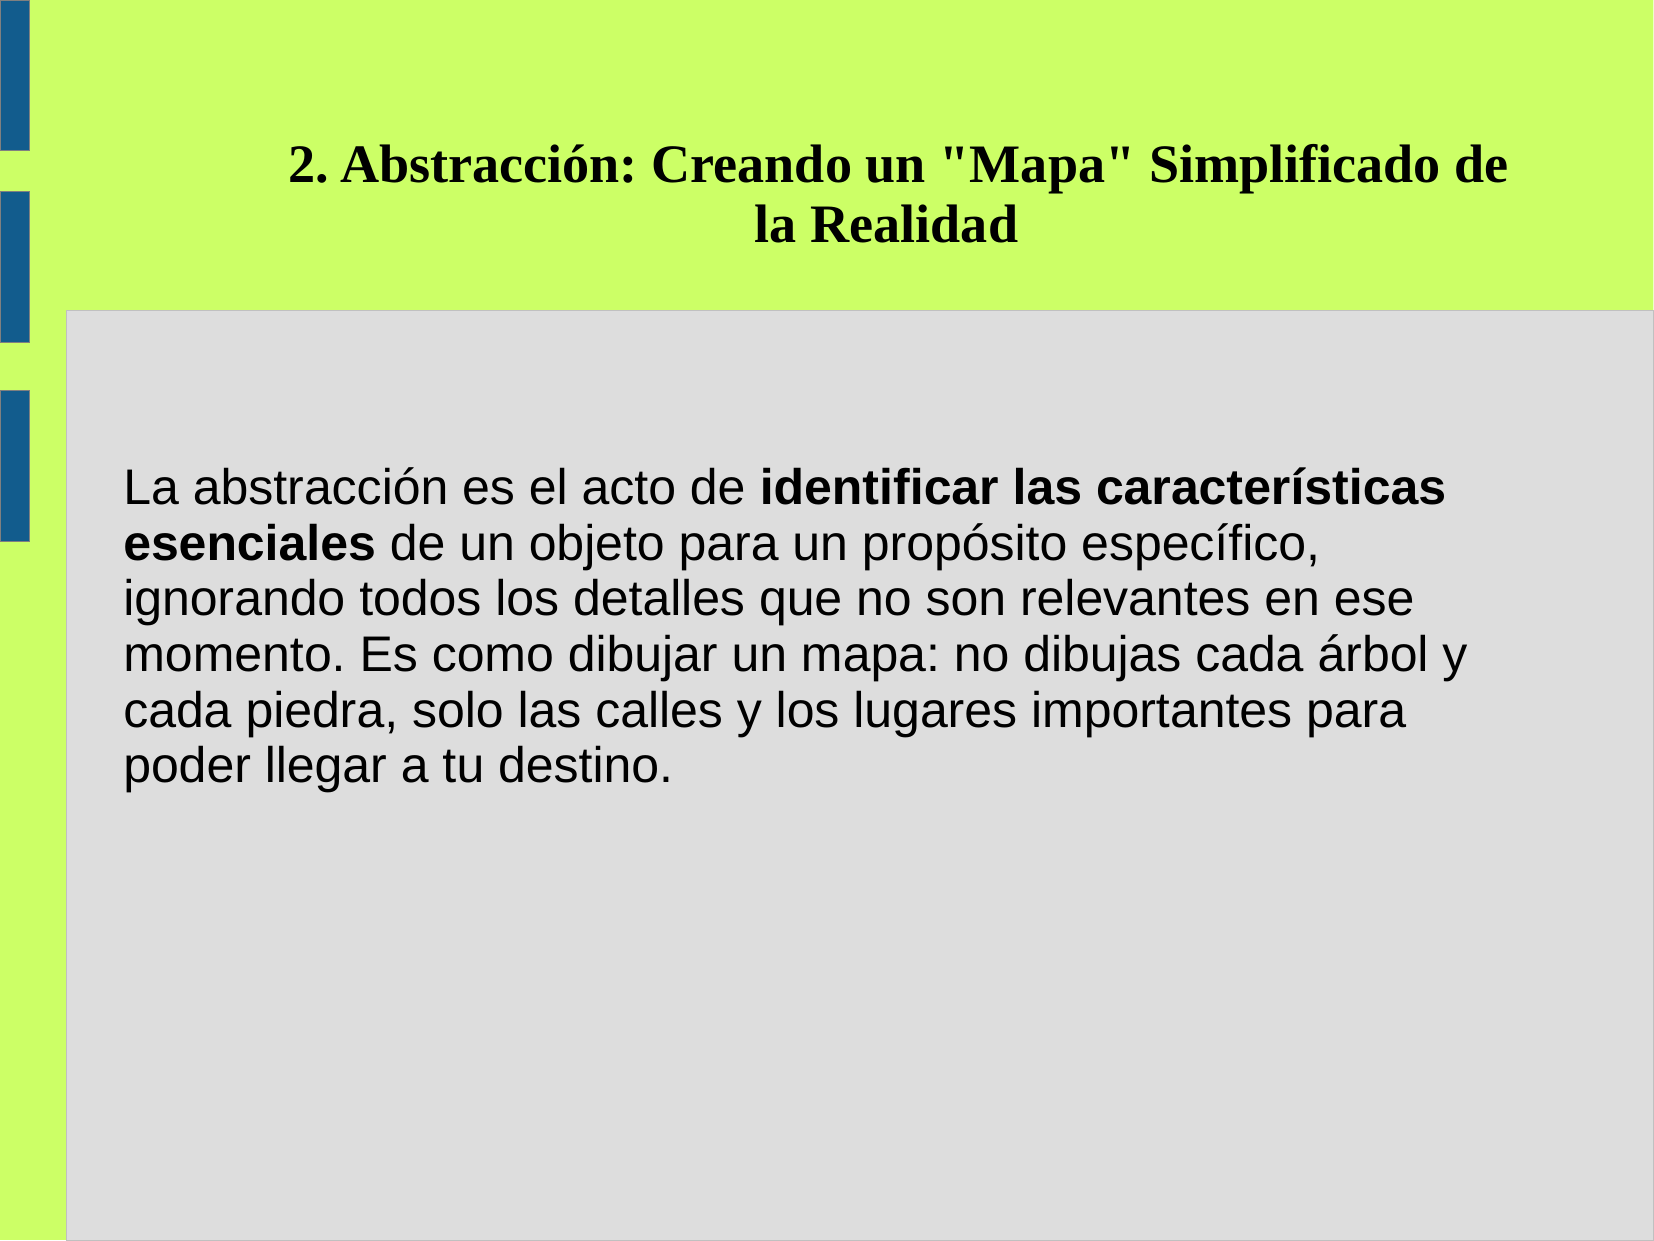

# 2. Abstracción: Creando un "Mapa" Simplificado de la Realidad
La abstracción es el acto de identificar las características esenciales de un objeto para un propósito específico, ignorando todos los detalles que no son relevantes en ese momento. Es como dibujar un mapa: no dibujas cada árbol y cada piedra, solo las calles y los lugares importantes para poder llegar a tu destino.